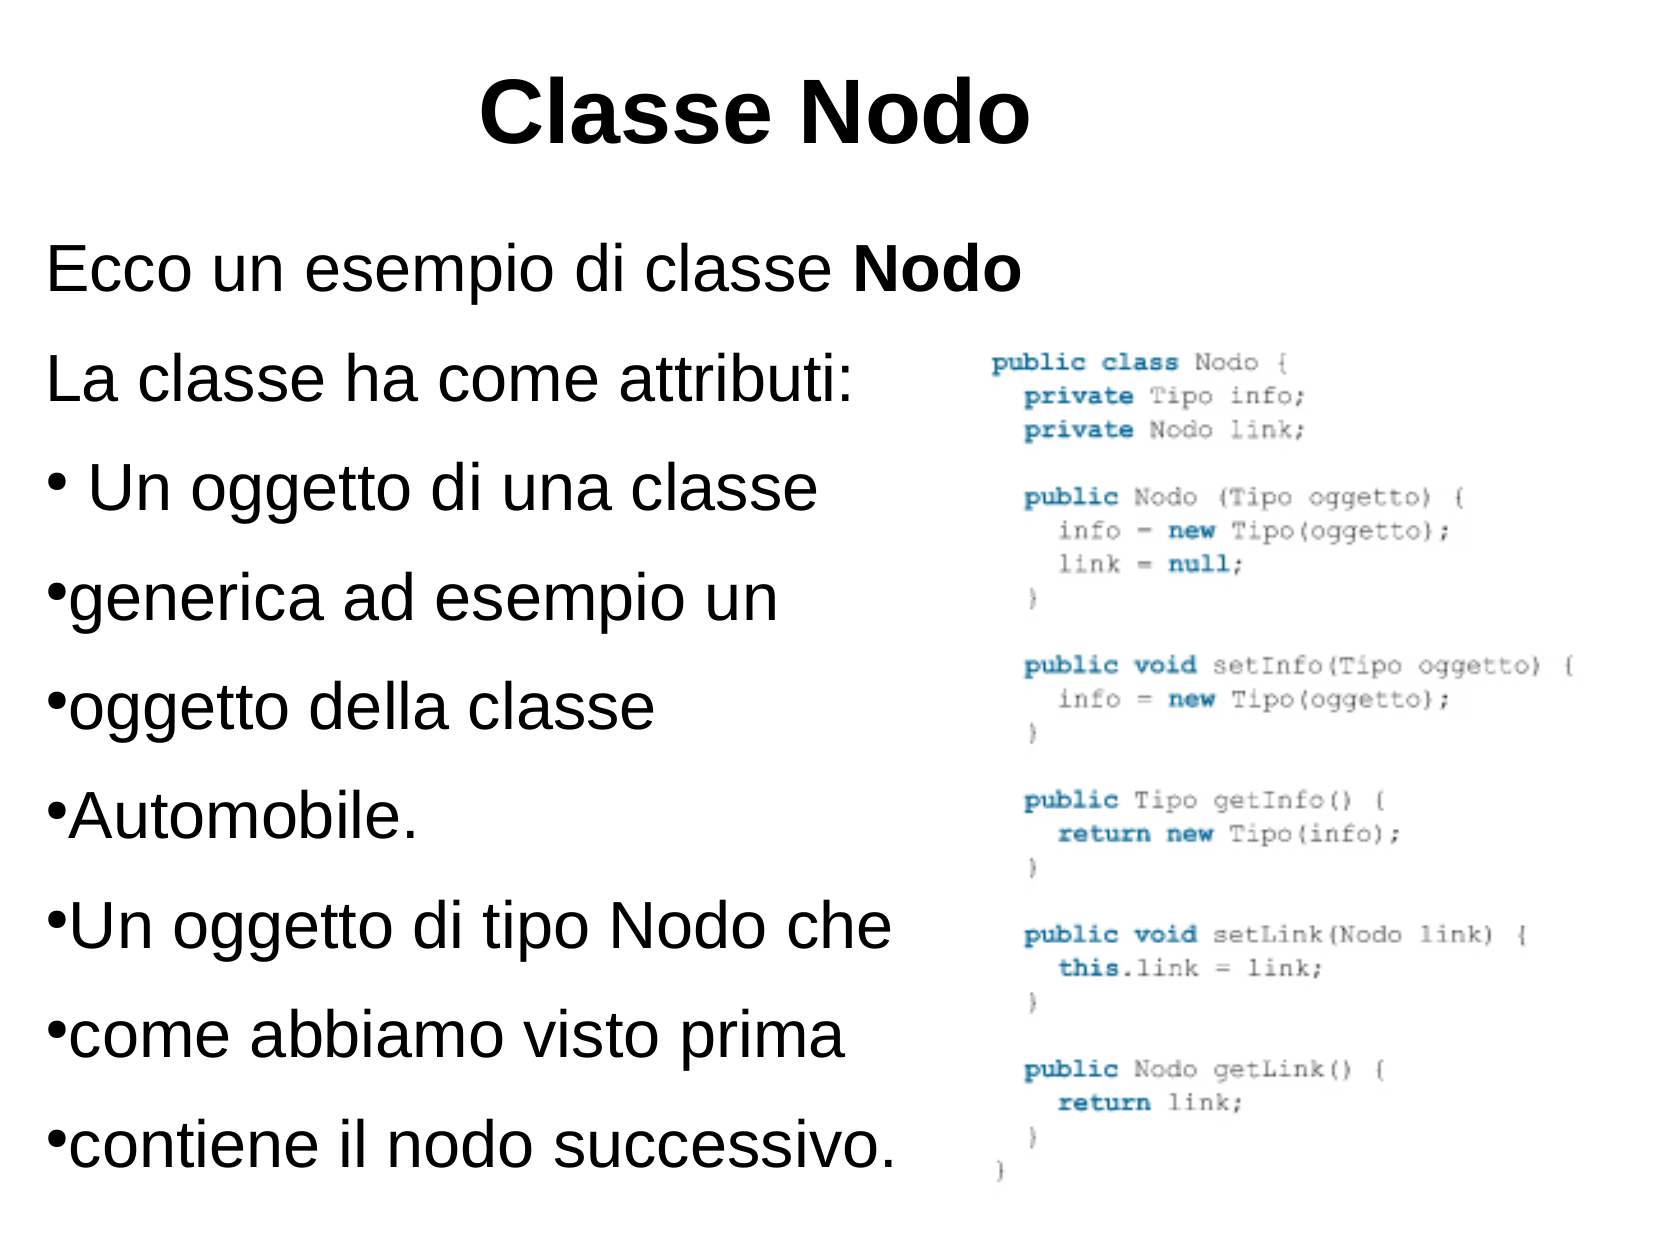

# Classe Nodo
Ecco un esempio di classe Nodo
La classe ha come attributi:
 Un oggetto di una classe
generica ad esempio un
oggetto della classe
Automobile.
Un oggetto di tipo Nodo che
come abbiamo visto prima
contiene il nodo successivo.